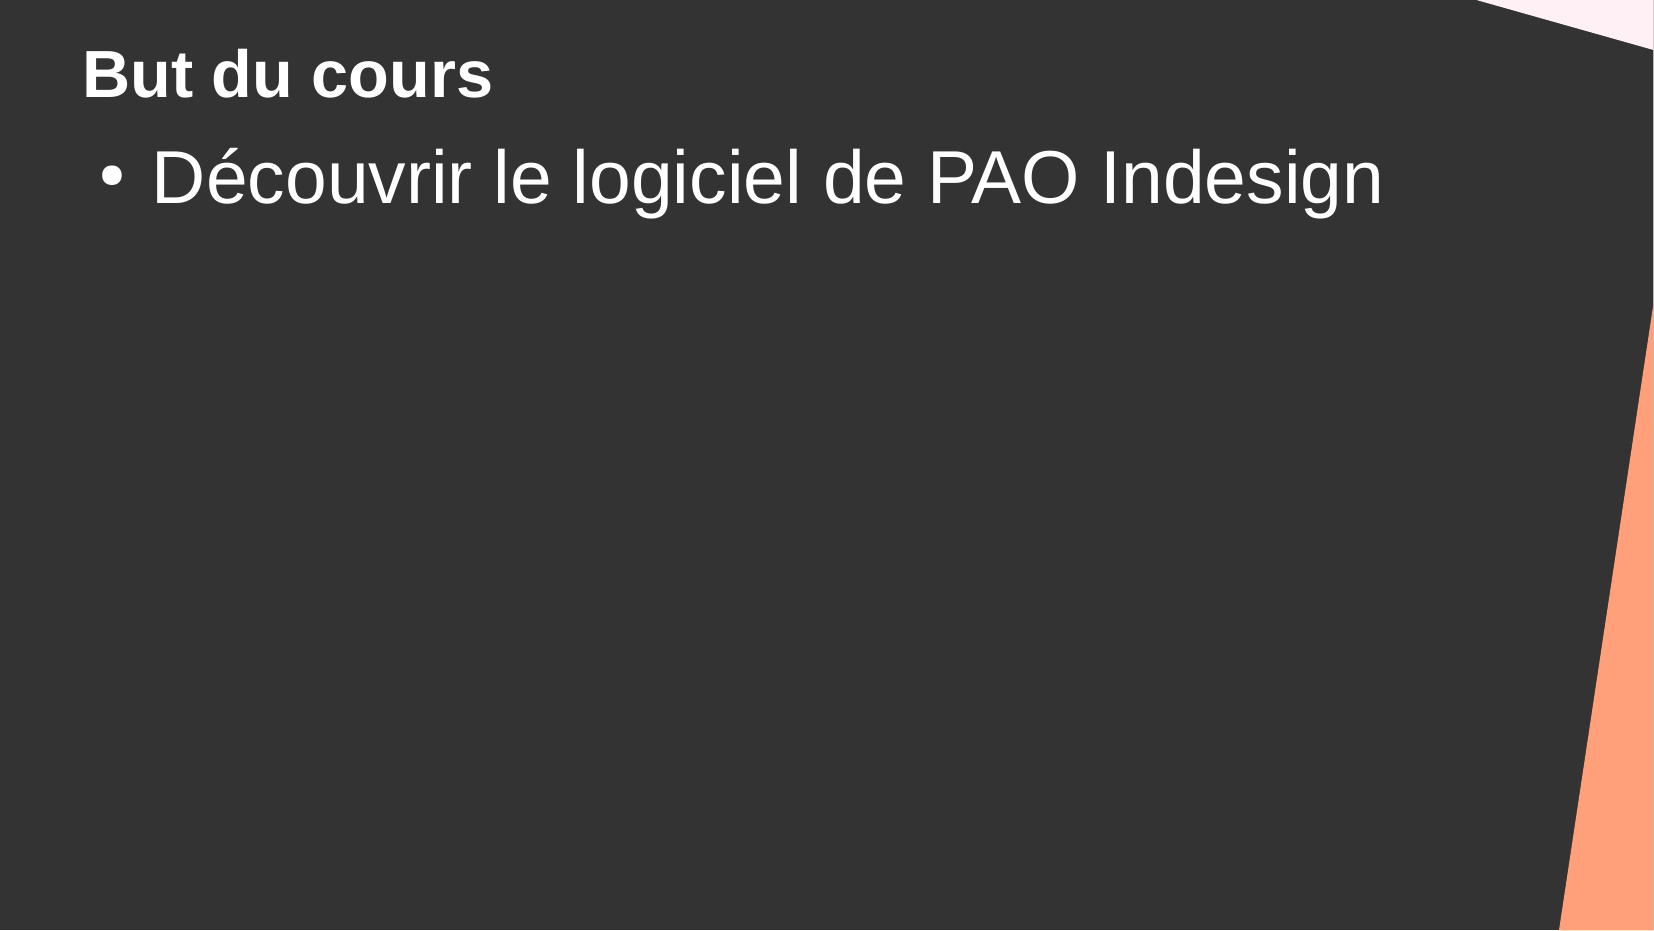

# But du cours
Découvrir le logiciel de PAO Indesign